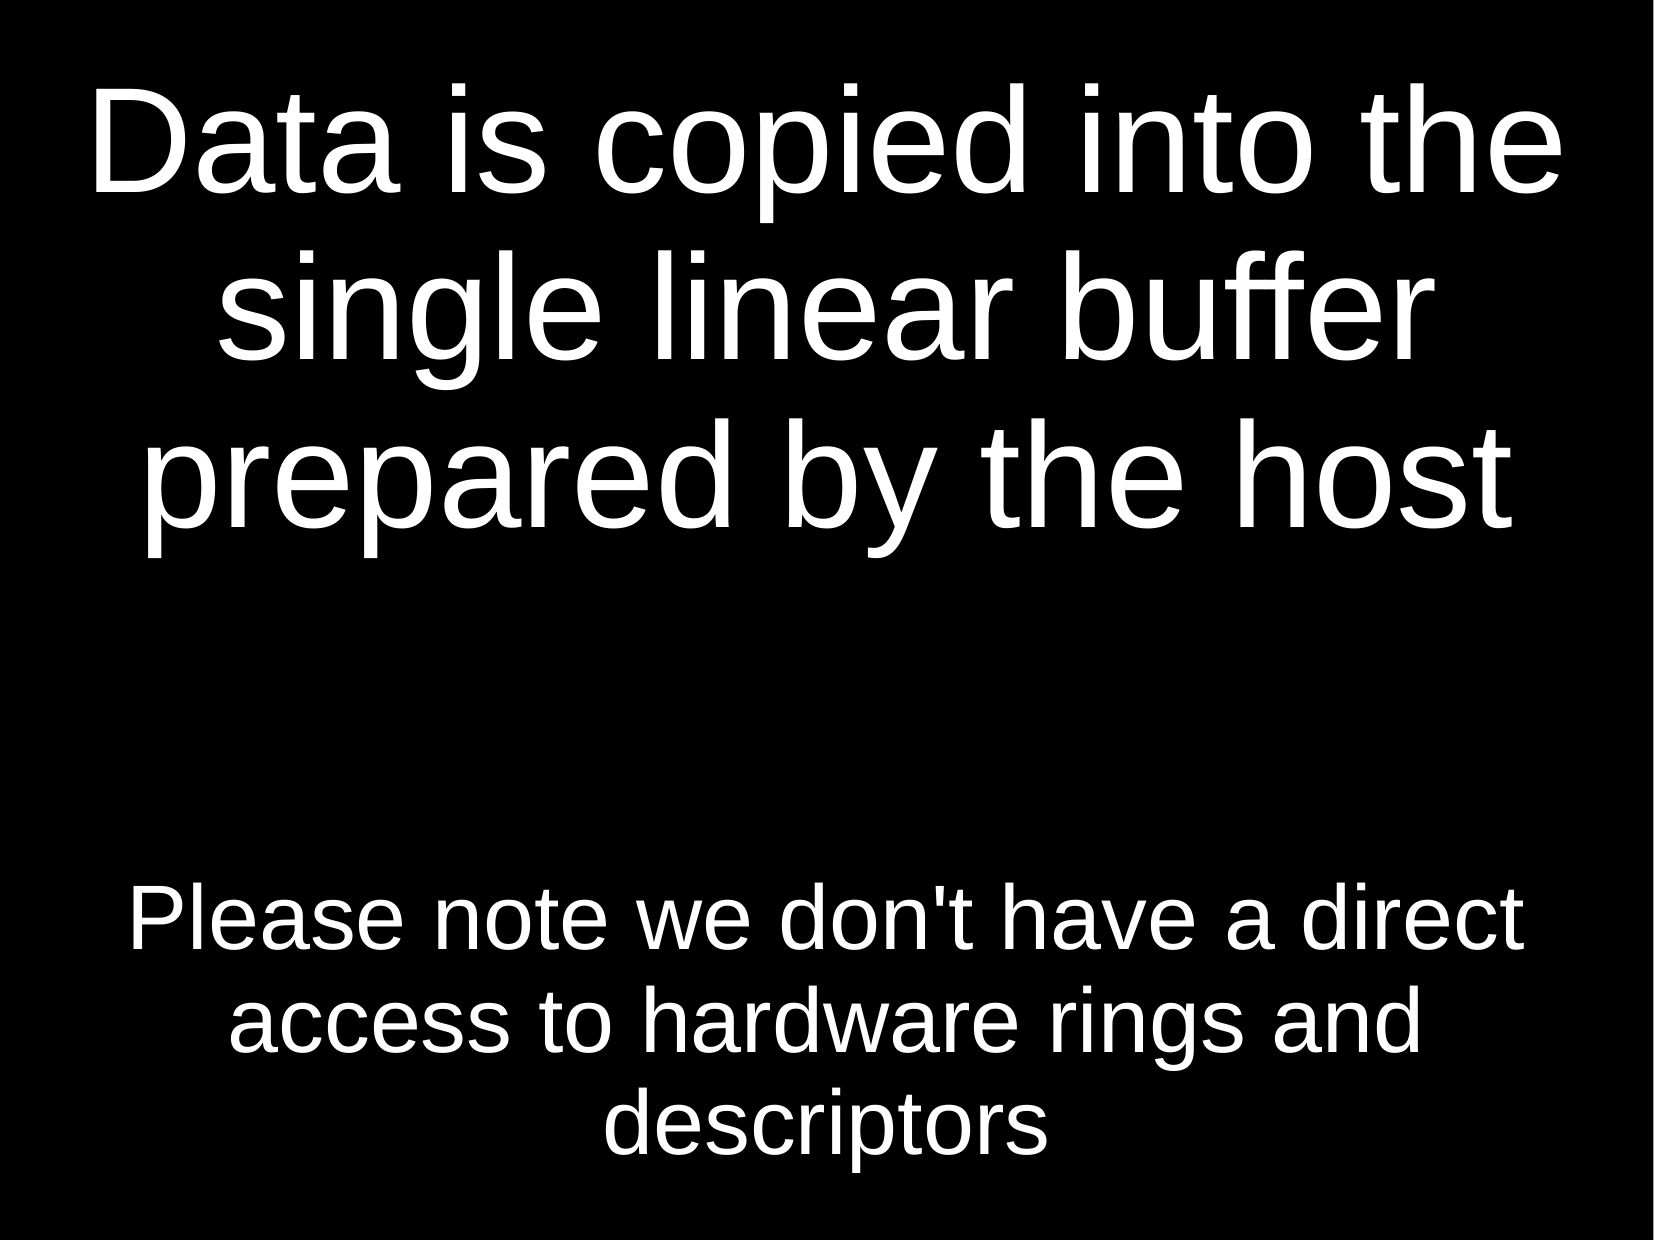

# Data is copied into the single linear buffer prepared by the host Please note we don't have a direct access to hardware rings and descriptors